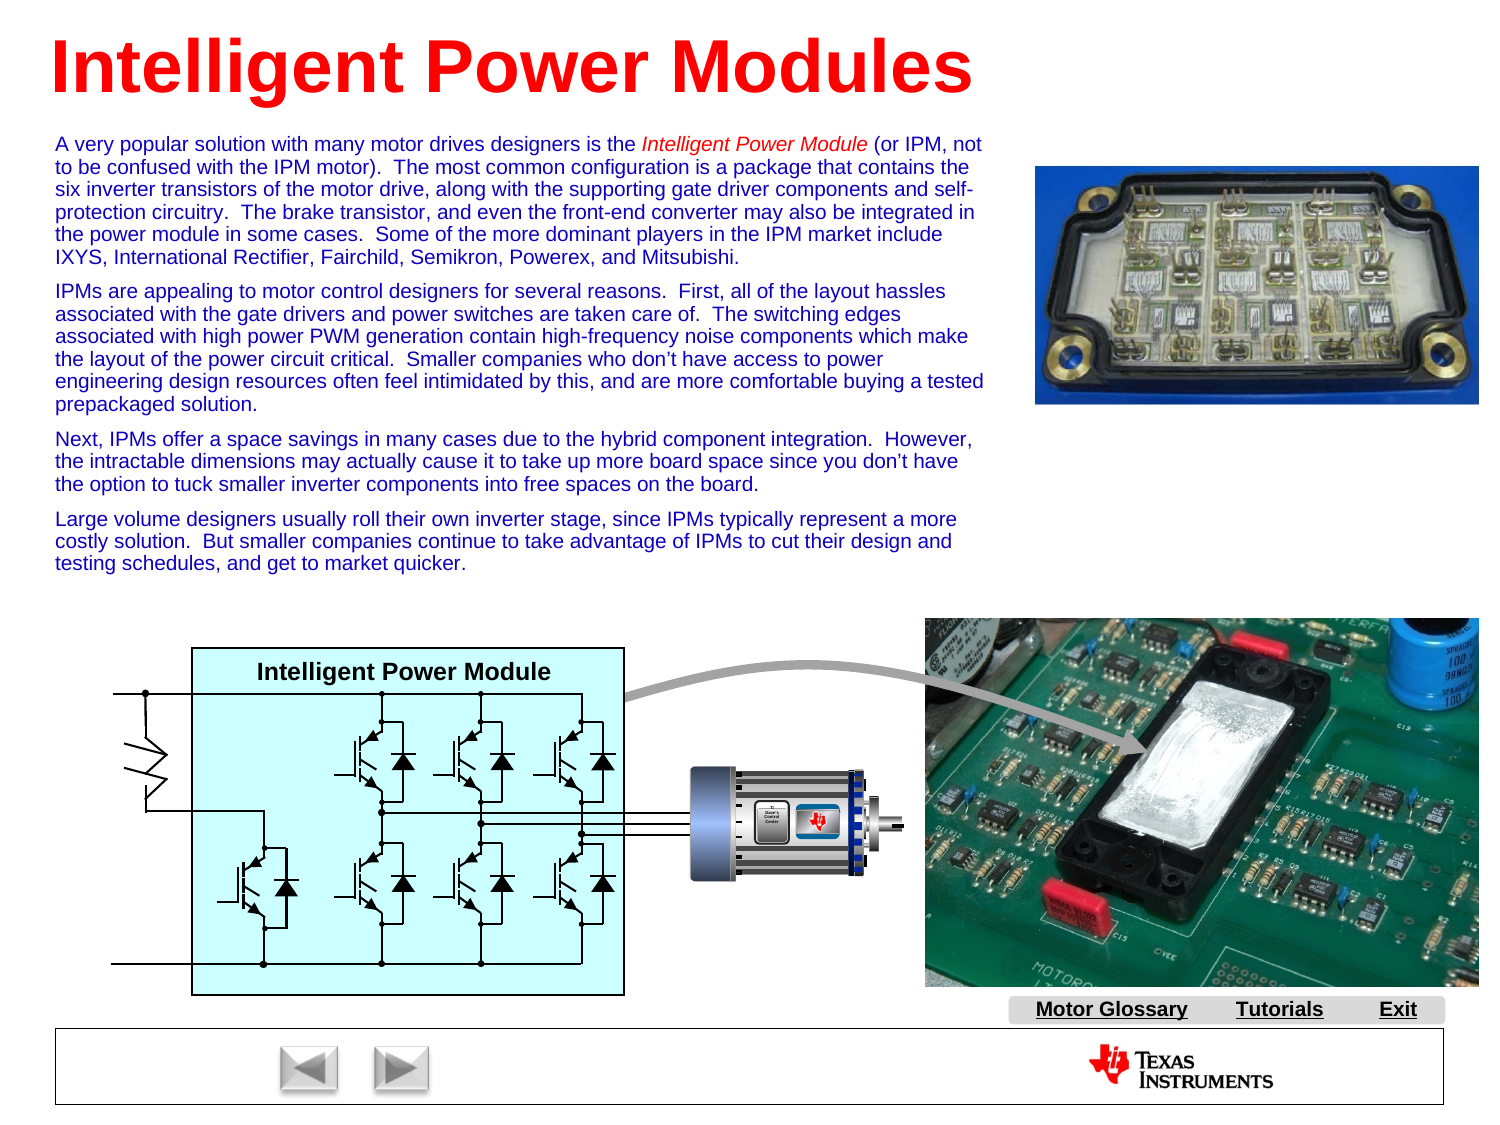

# Intelligent Power Modules
A very popular solution with many motor drives designers is the Intelligent Power Module (or IPM, not to be confused with the IPM motor). The most common configuration is a package that contains the six inverter transistors of the motor drive, along with the supporting gate driver components and self-protection circuitry. The brake transistor, and even the front-end converter may also be integrated in the power module in some cases. Some of the more dominant players in the IPM market include IXYS, International Rectifier, Fairchild, Semikron, Powerex, and Mitsubishi.
IPMs are appealing to motor control designers for several reasons. First, all of the layout hassles associated with the gate drivers and power switches are taken care of. The switching edges associated with high power PWM generation contain high-frequency noise components which make the layout of the power circuit critical. Smaller companies who don’t have access to power engineering design resources often feel intimidated by this, and are more comfortable buying a tested prepackaged solution.
Next, IPMs offer a space savings in many cases due to the hybrid component integration. However, the intractable dimensions may actually cause it to take up more board space since you don’t have the option to tuck smaller inverter components into free spaces on the board.
Large volume designers usually roll their own inverter stage, since IPMs typically represent a more costly solution. But smaller companies continue to take advantage of IPMs to cut their design and testing schedules, and get to market quicker.
Intelligent Power Module
TI
Dave’s
Control
Center